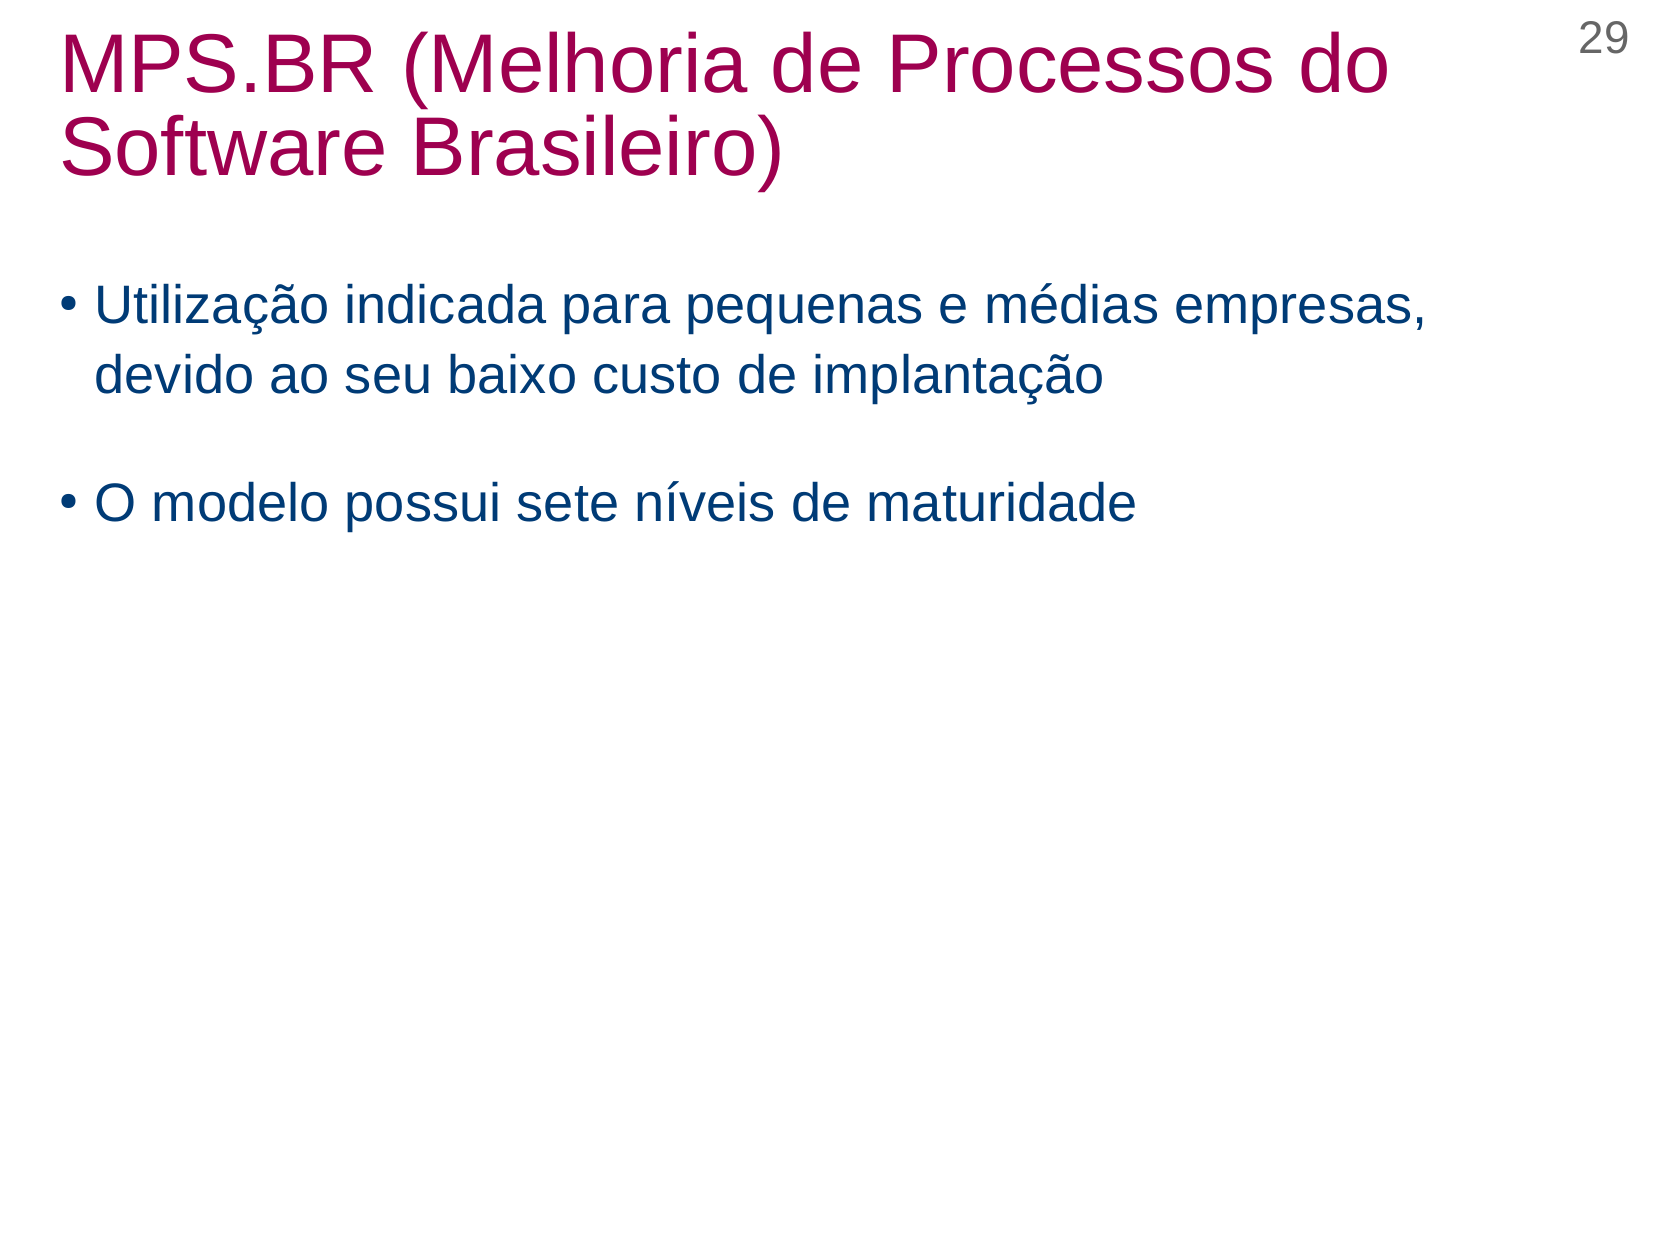

# MPS.BR (Melhoria de Processos do Software Brasileiro)
29
Utilização indicada para pequenas e médias empresas, devido ao seu baixo custo de implantação
O modelo possui sete níveis de maturidade